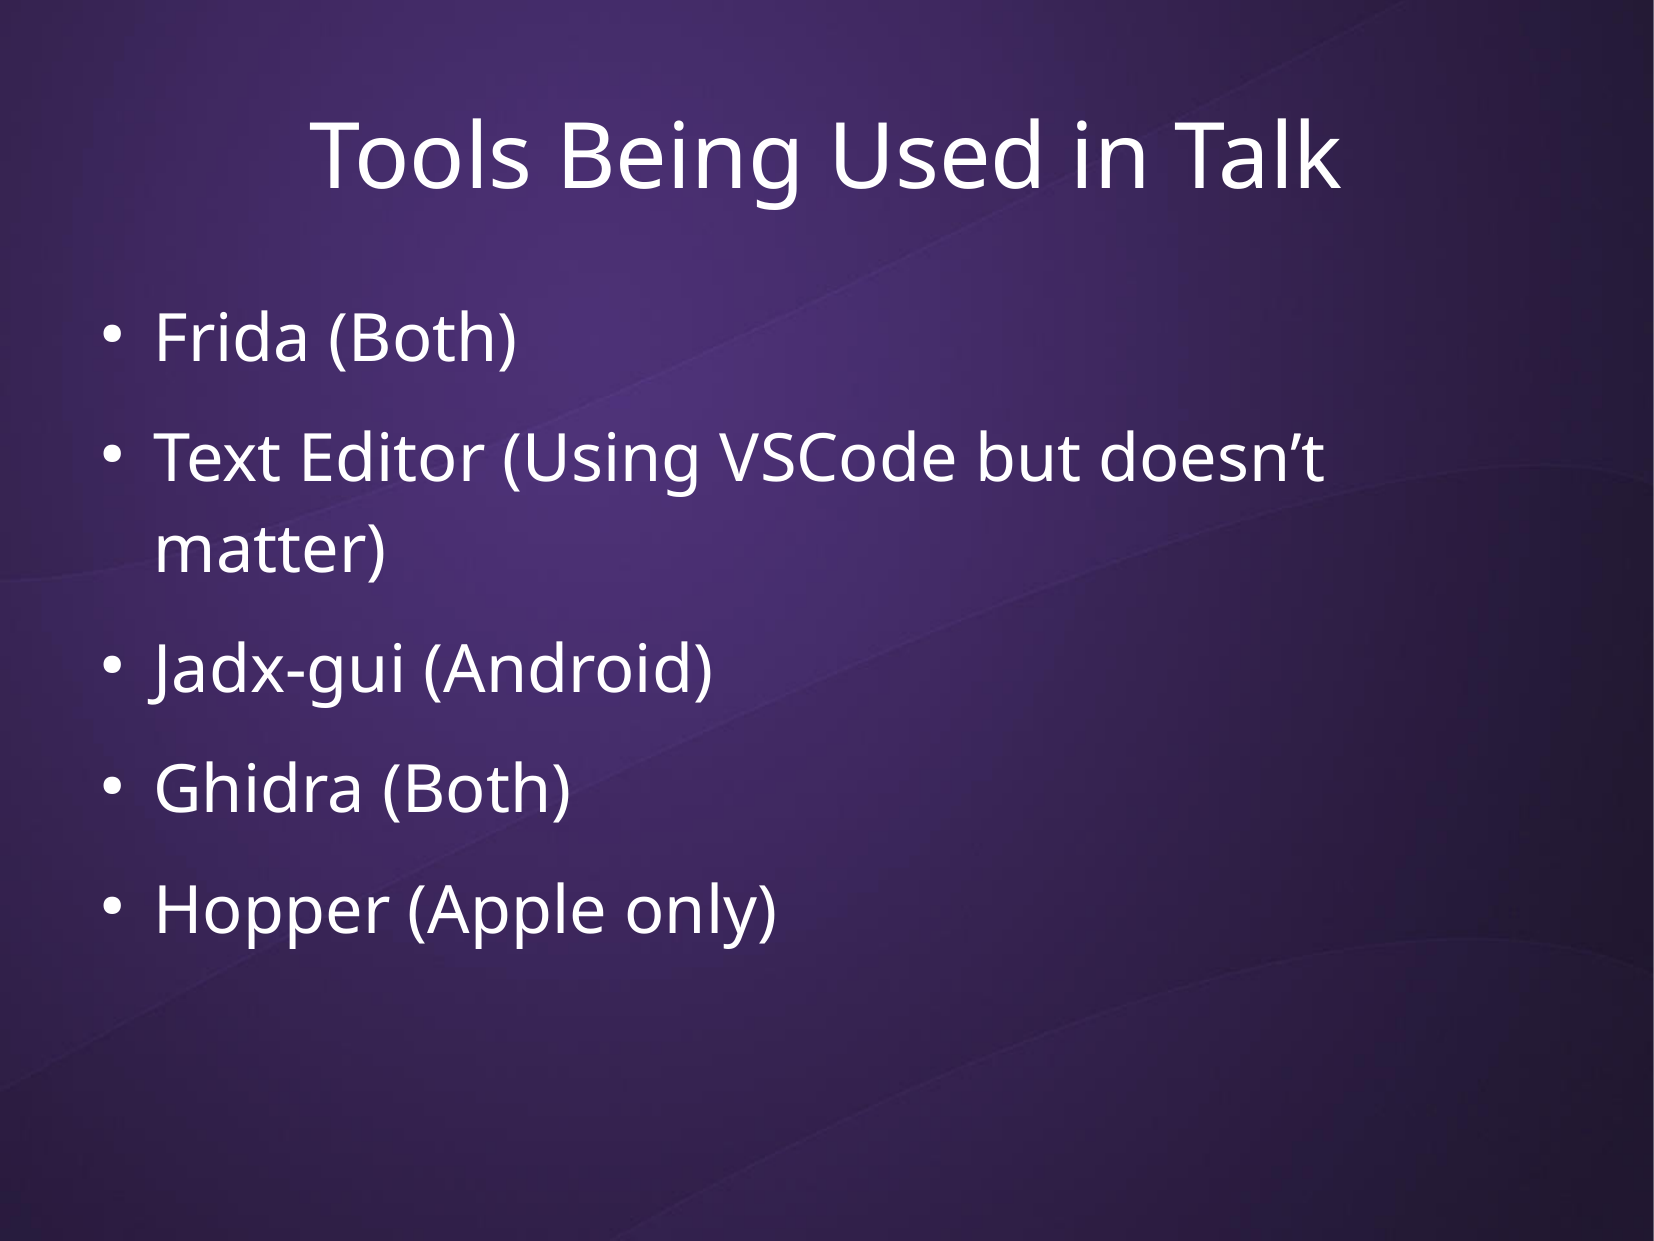

# Tools Being Used in Talk
Frida (Both)
Text Editor (Using VSCode but doesn’t matter)
Jadx-gui (Android)
Ghidra (Both)
Hopper (Apple only)